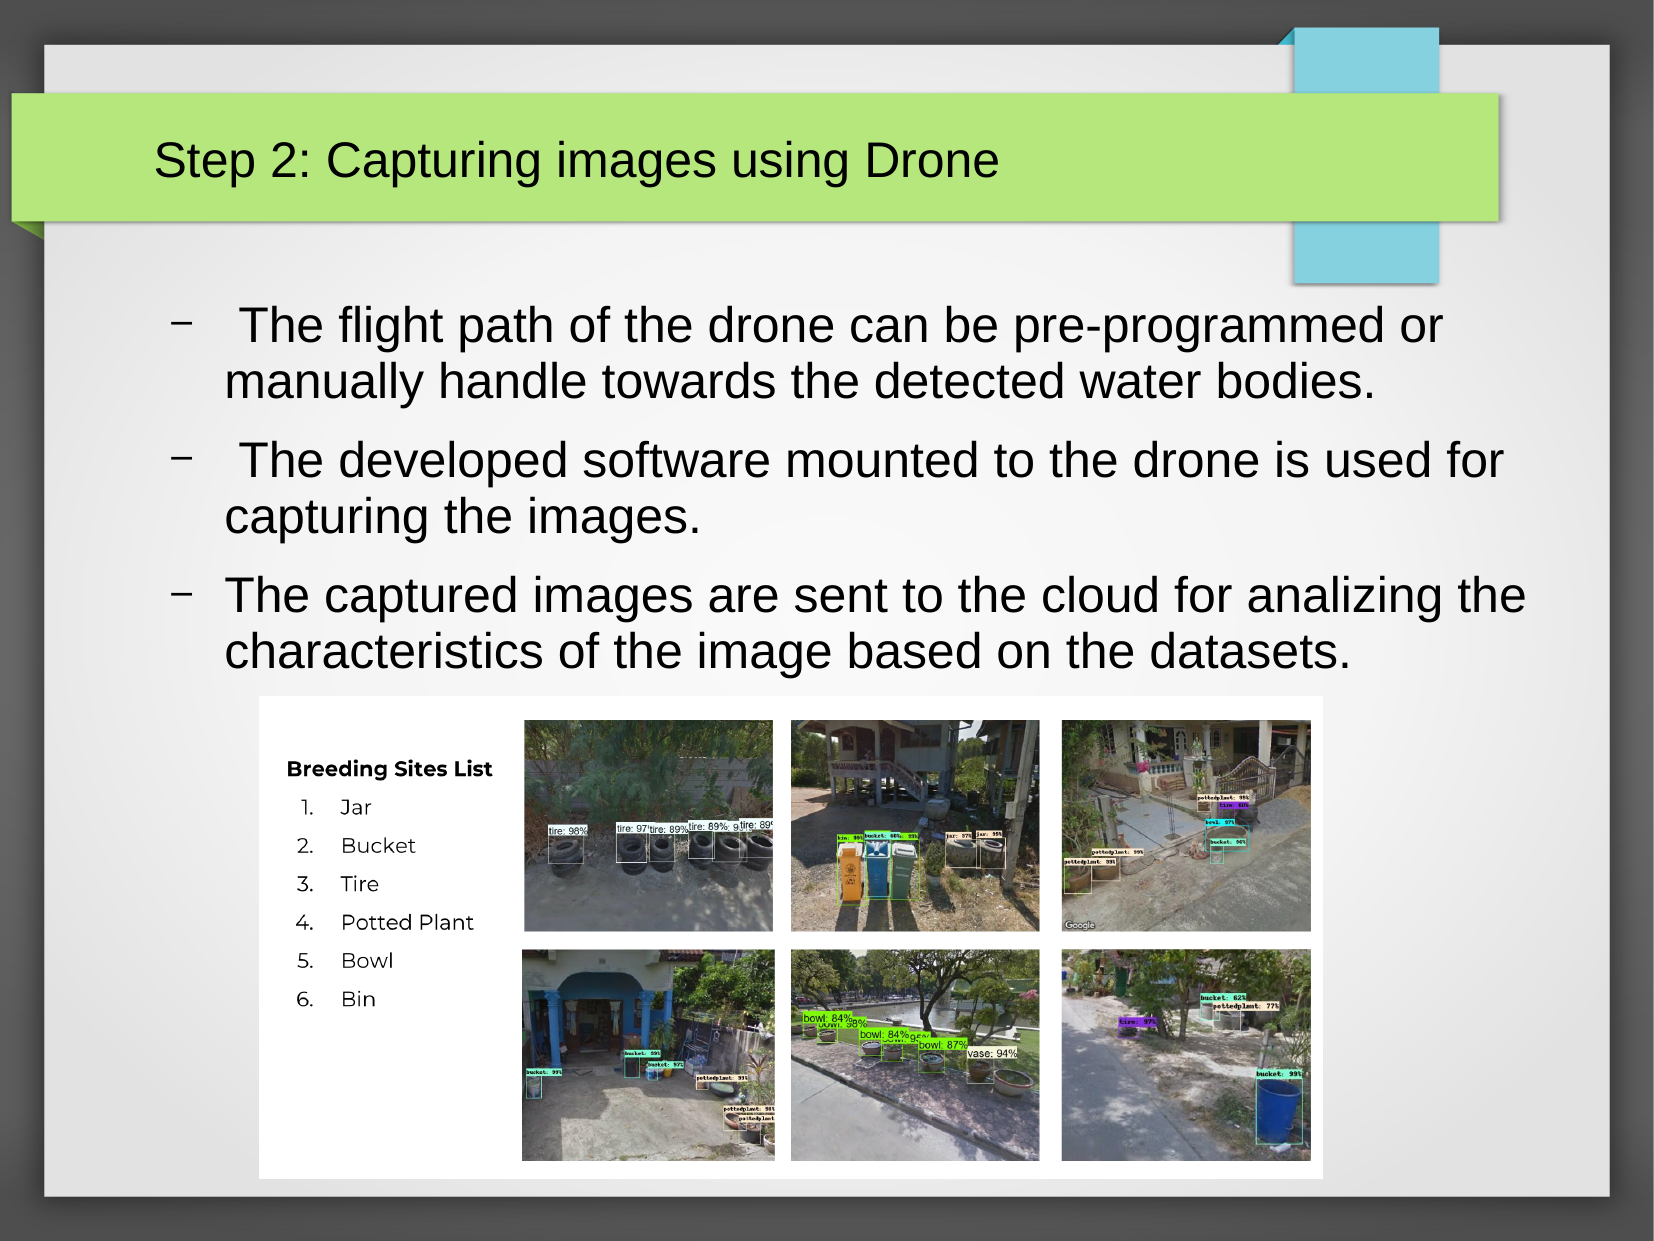

# Step 2: Capturing images using Drone
 The flight path of the drone can be pre-programmed or manually handle towards the detected water bodies.
 The developed software mounted to the drone is used for capturing the images.
The captured images are sent to the cloud for analizing the
characteristics of the image based on the datasets.